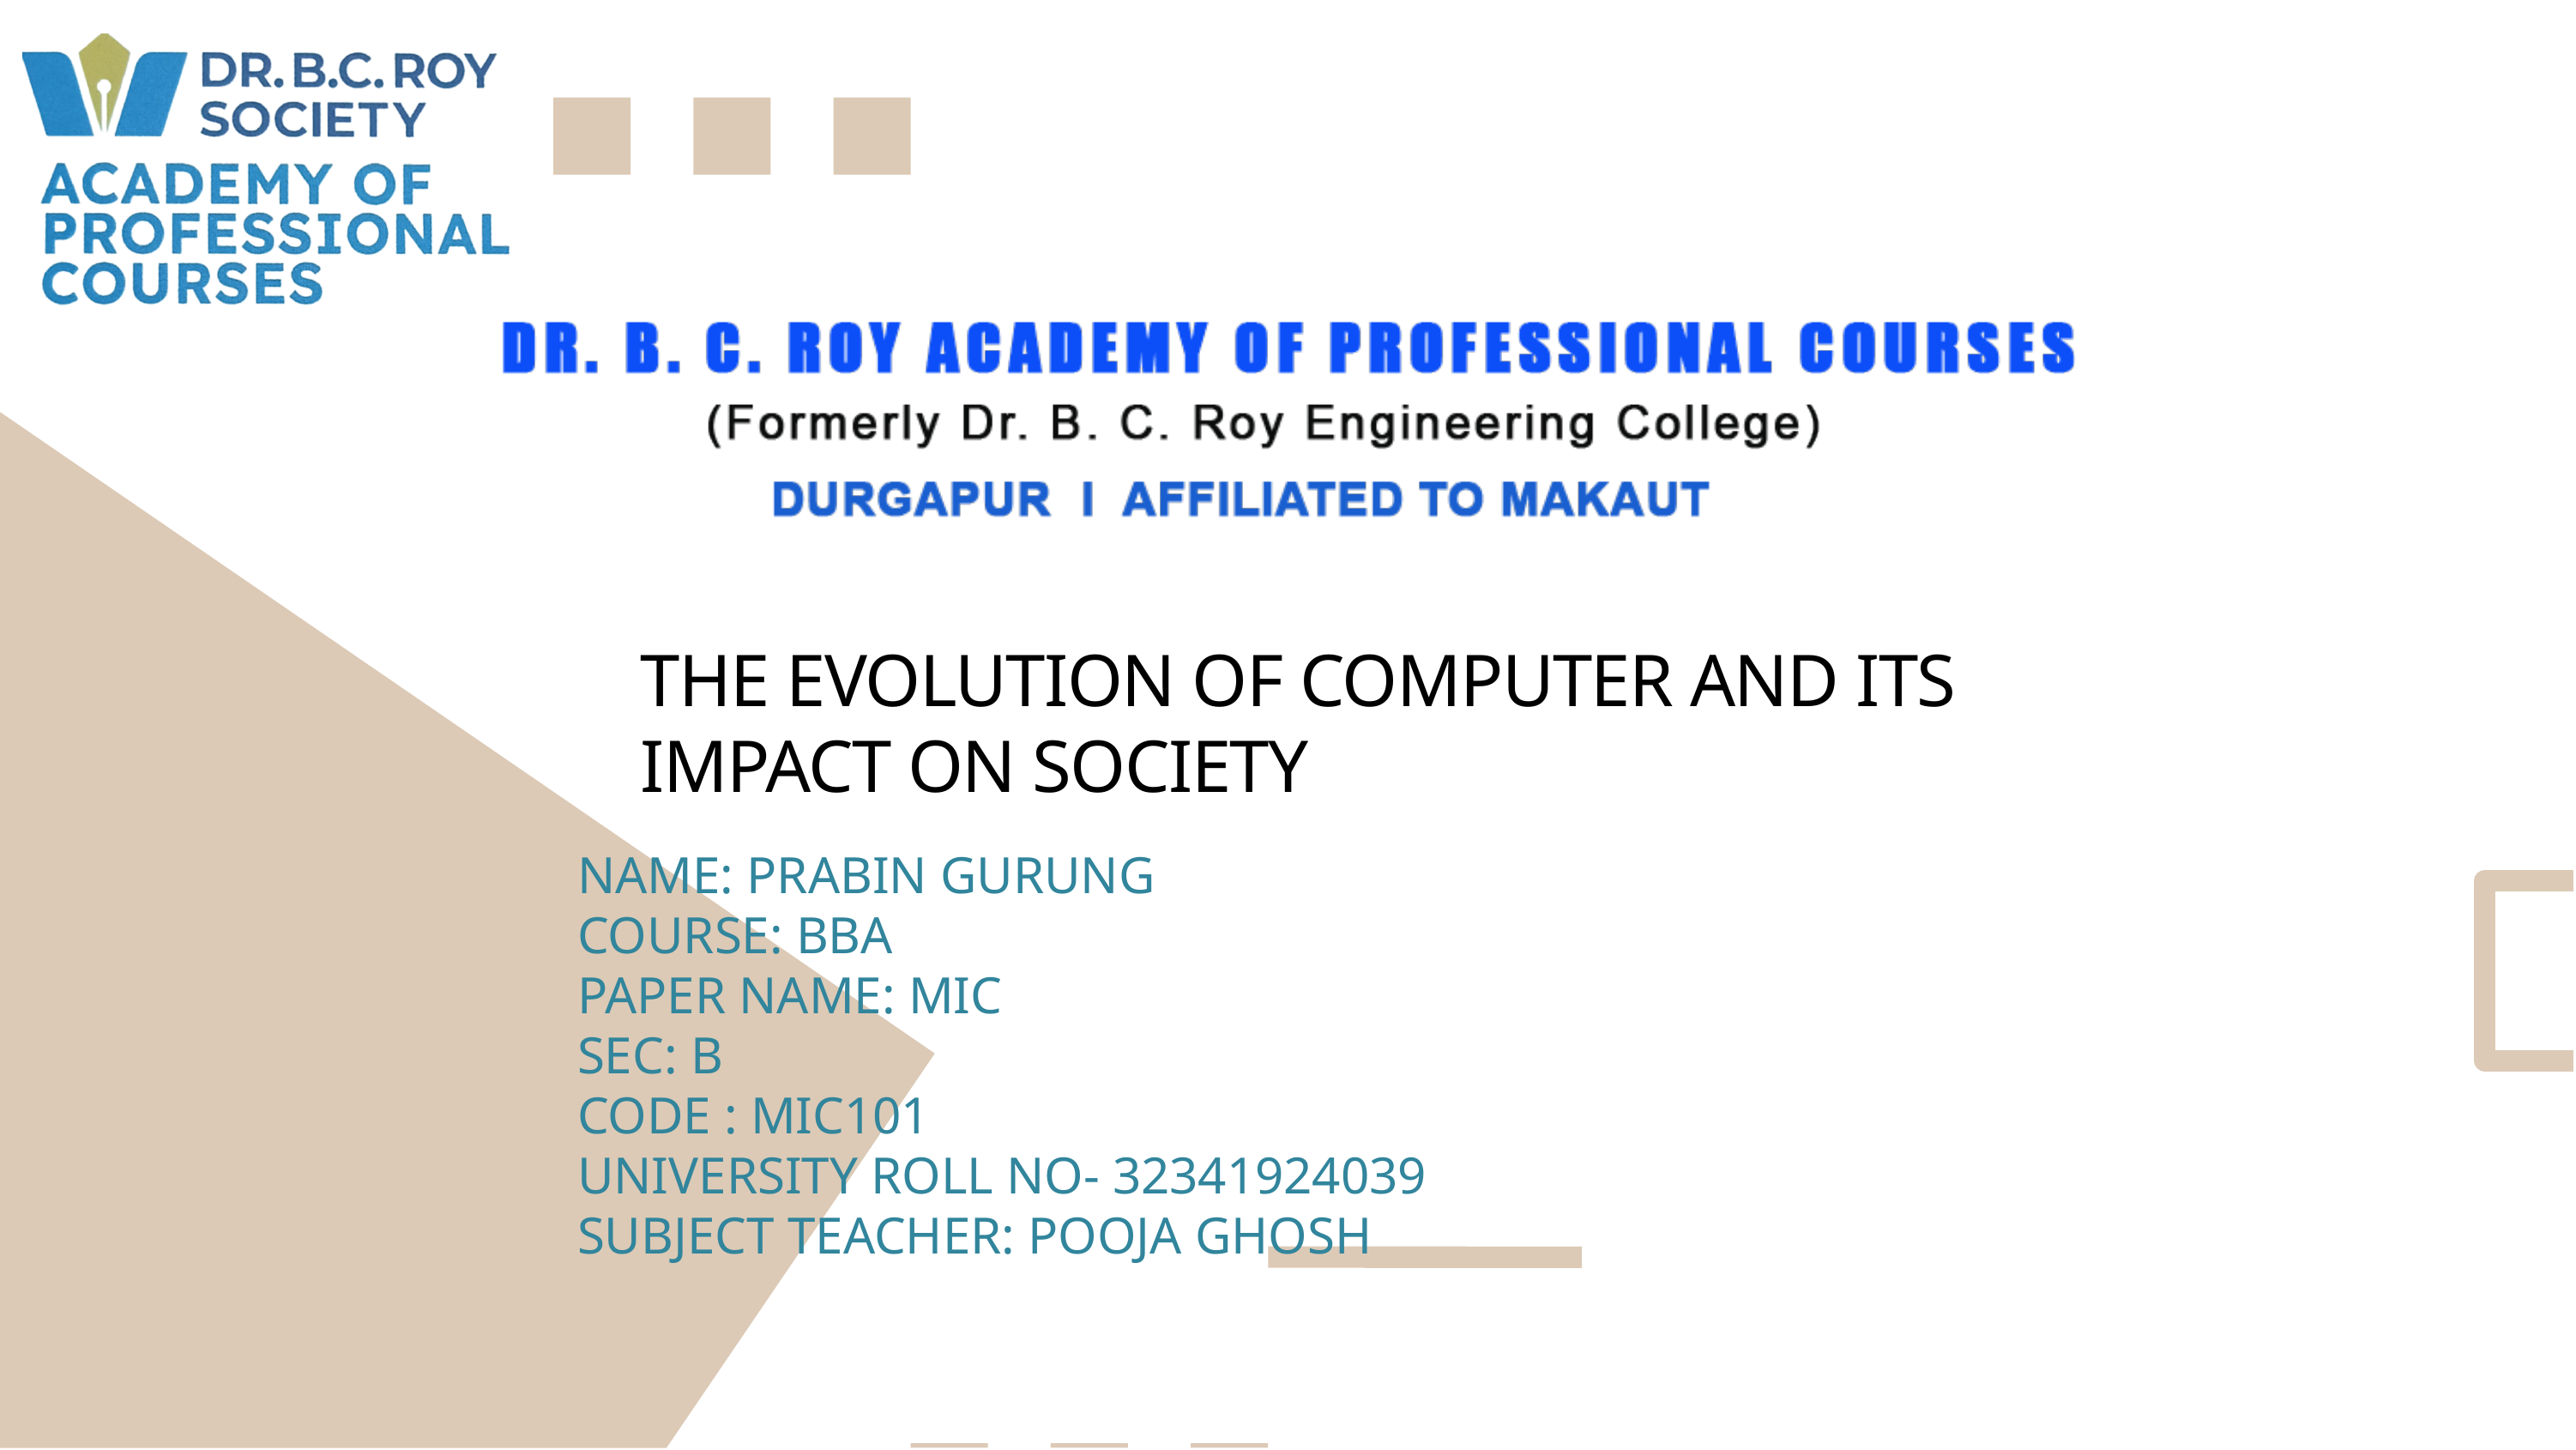

THE EVOLUTION OF COMPUTER AND ITS IMPACT ON SOCIETY
NAME: PRABIN GURUNG
COURSE: BBA
PAPER NAME: MIC
SEC: B
CODE : MIC101
UNIVERSITY ROLL NO- 32341924039
SUBJECT TEACHER: POOJA GHOSH